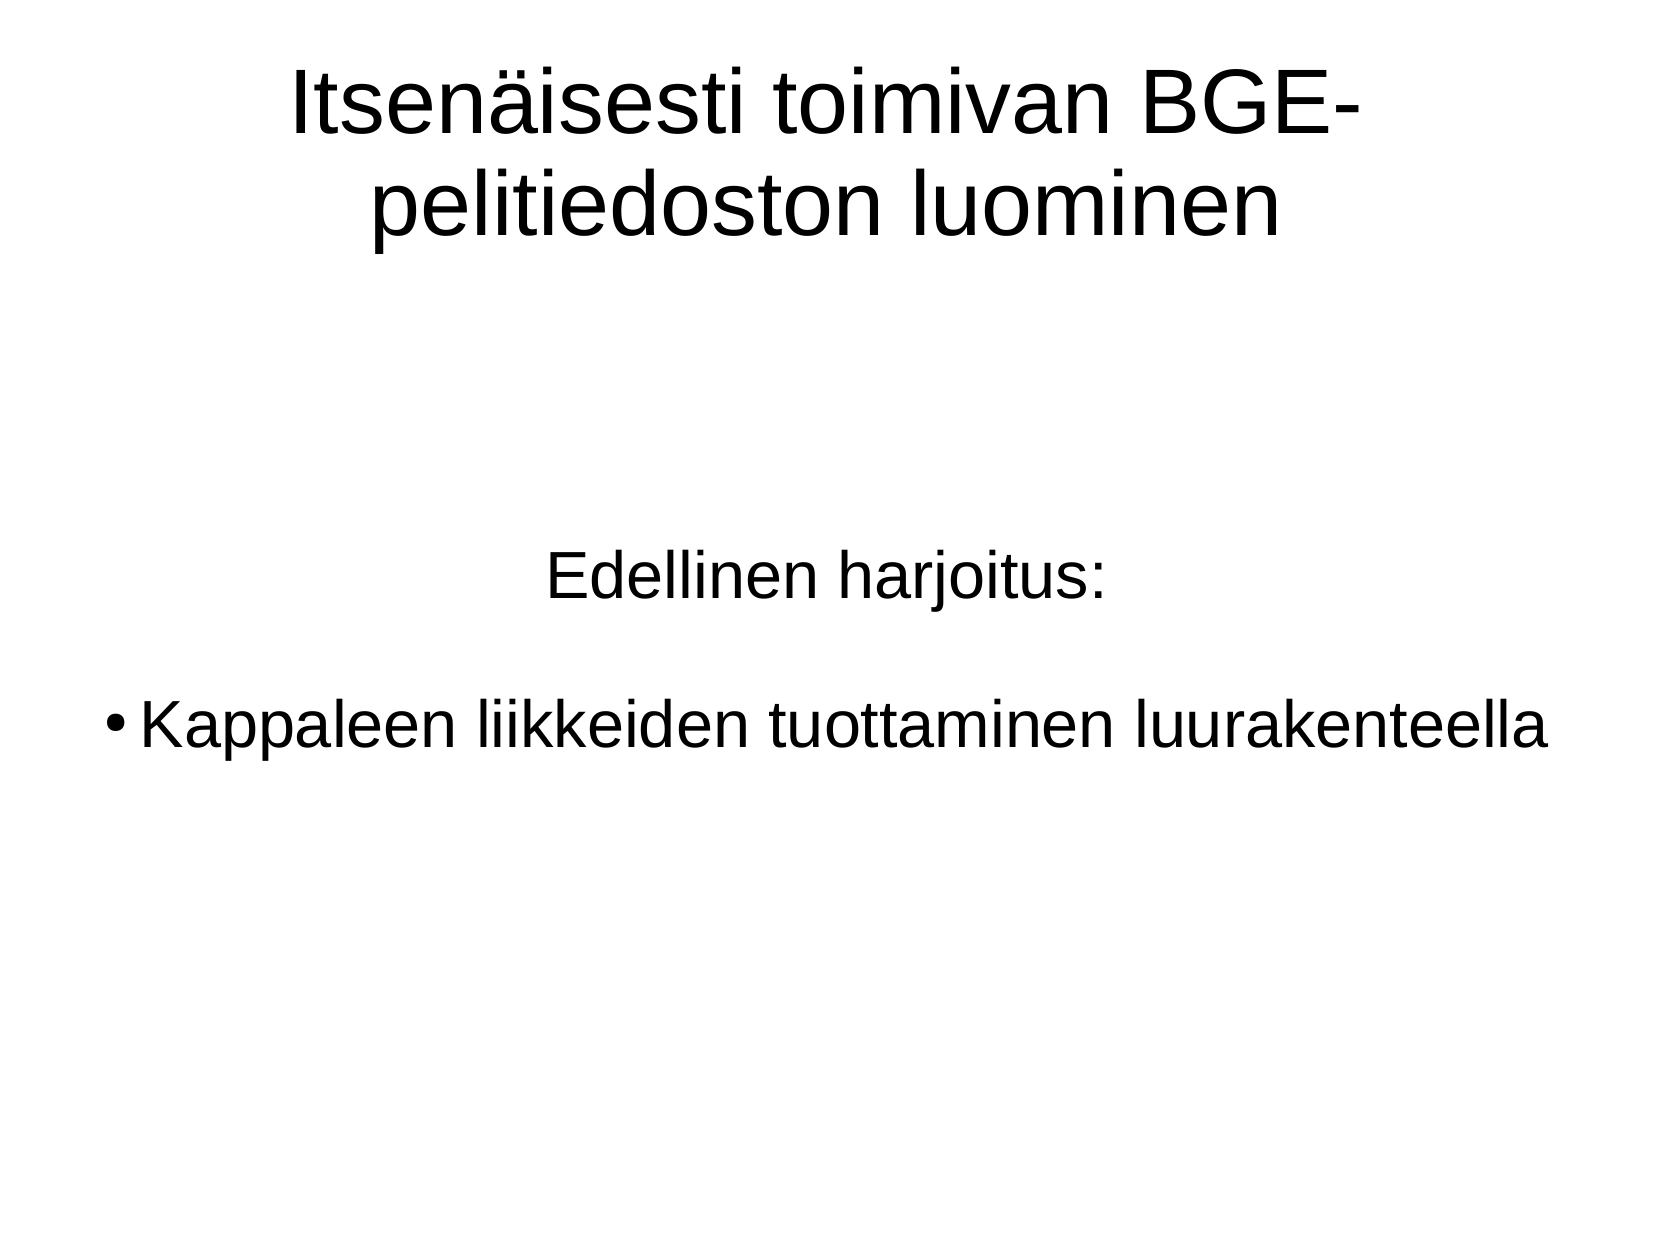

# Itsenäisesti toimivan BGE-pelitiedoston luominen
Edellinen harjoitus:
Kappaleen liikkeiden tuottaminen luurakenteella